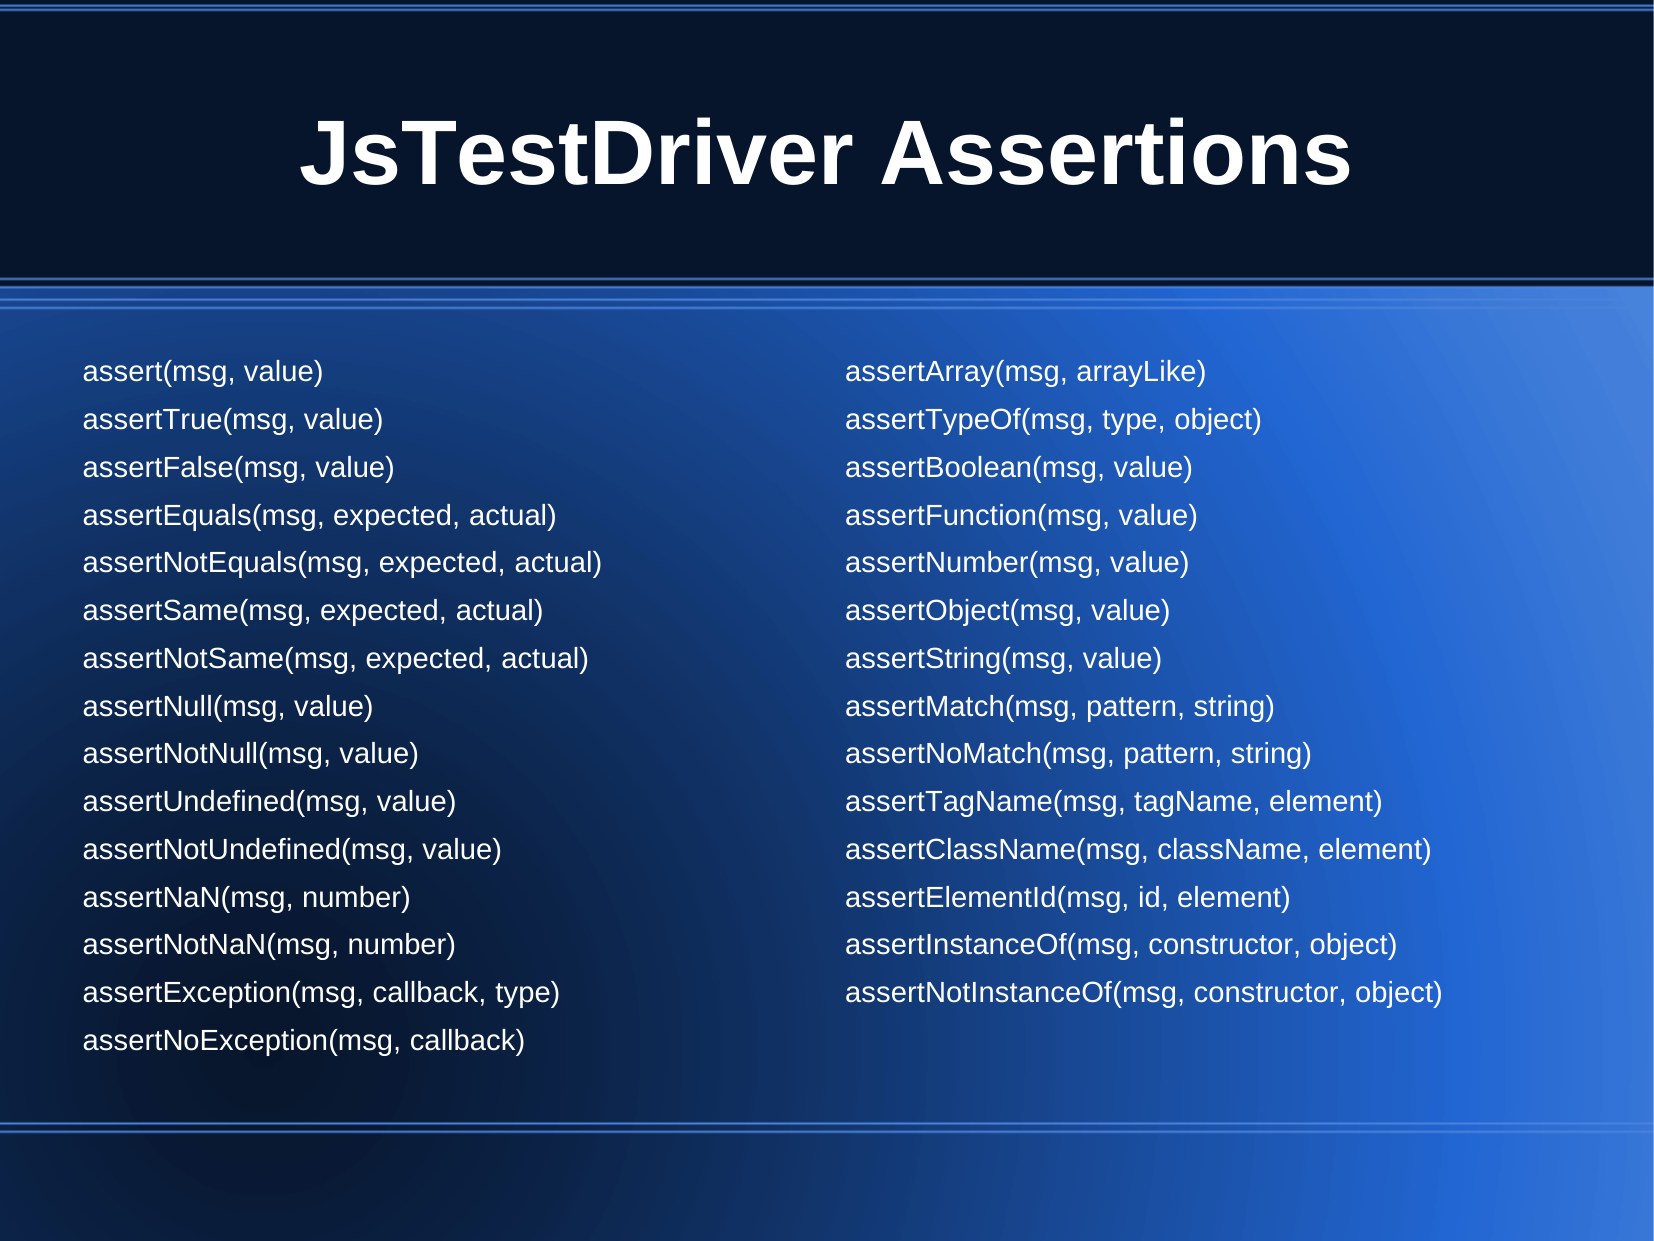

# JsTestDriver Assertions
assert(msg, value)
assertTrue(msg, value)
assertFalse(msg, value)
assertEquals(msg, expected, actual)
assertNotEquals(msg, expected, actual)
assertSame(msg, expected, actual)
assertNotSame(msg, expected, actual)
assertNull(msg, value)
assertNotNull(msg, value)
assertUndefined(msg, value)
assertNotUndefined(msg, value)
assertNaN(msg, number)
assertNotNaN(msg, number)
assertException(msg, callback, type)
assertNoException(msg, callback)
assertArray(msg, arrayLike)
assertTypeOf(msg, type, object)
assertBoolean(msg, value)
assertFunction(msg, value)
assertNumber(msg, value)
assertObject(msg, value)
assertString(msg, value)
assertMatch(msg, pattern, string)
assertNoMatch(msg, pattern, string)
assertTagName(msg, tagName, element)
assertClassName(msg, className, element)
assertElementId(msg, id, element)
assertInstanceOf(msg, constructor, object)
assertNotInstanceOf(msg, constructor, object)